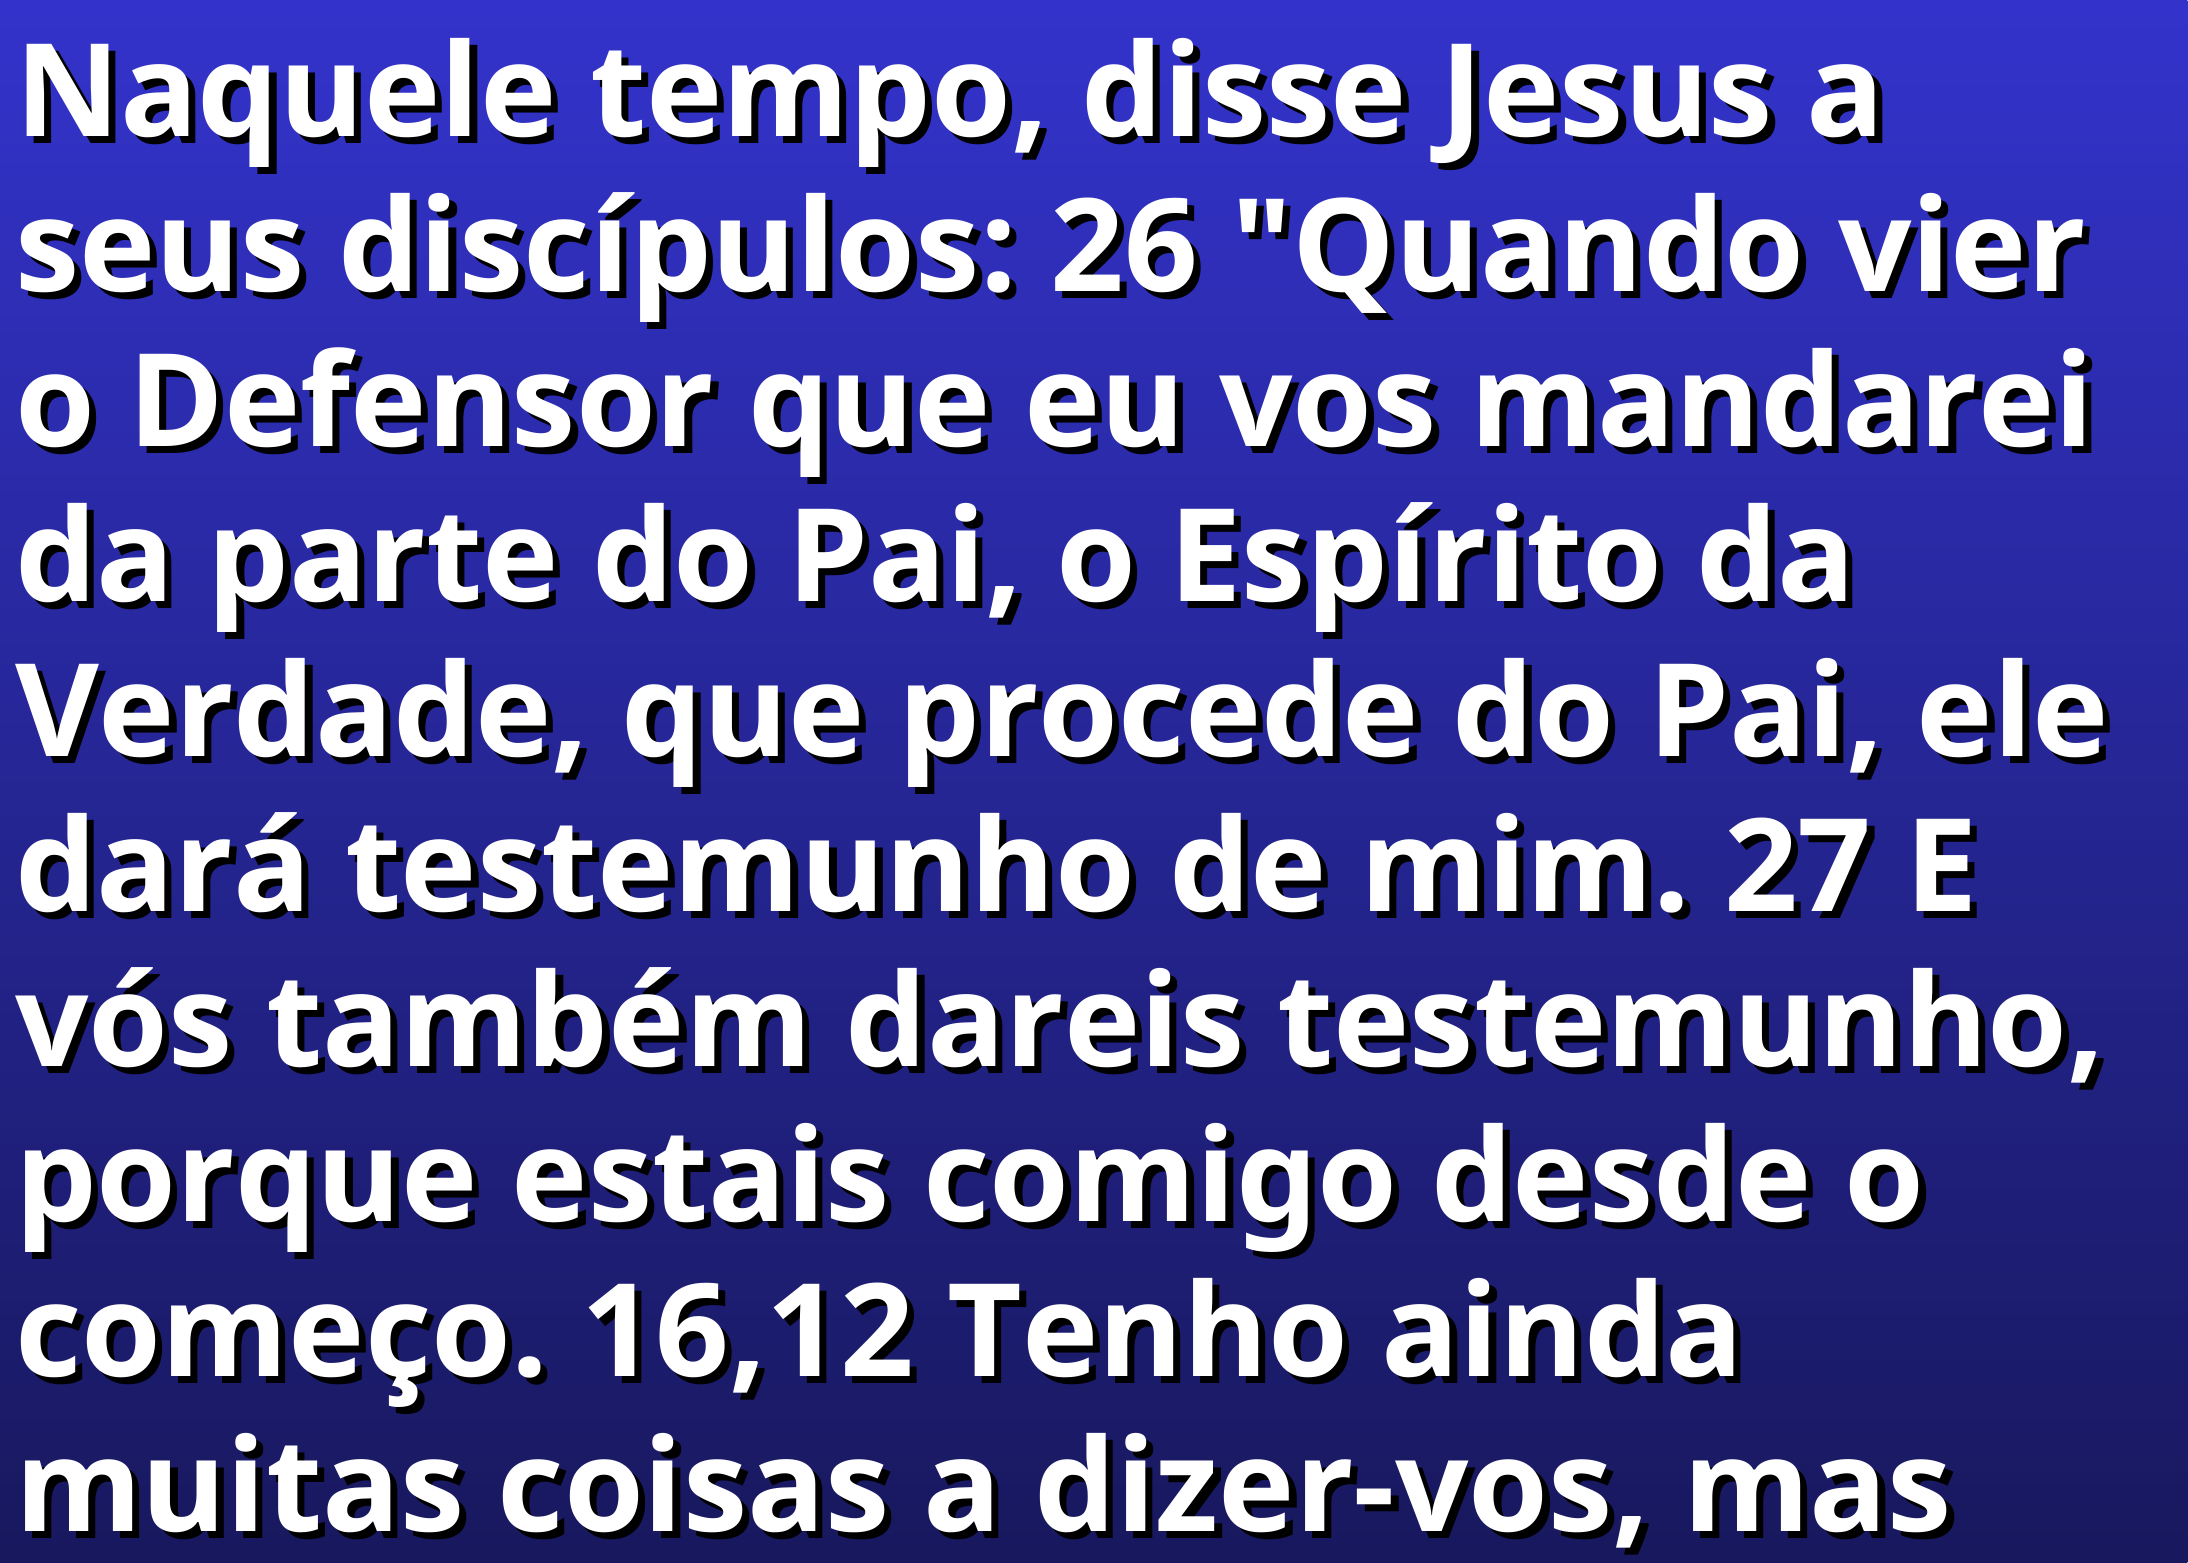

Naquele tempo, disse Jesus a seus discípulos: 26 "Quando vier o Defensor que eu vos mandarei da parte do Pai, o Espírito da Verdade, que procede do Pai, ele dará testemunho de mim. 27 E vós também dareis testemunho, porque estais comigo desde o começo. 16,12 Tenho ainda muitas coisas a dizer-vos, mas não sois capazes de as compreender agora. 13 Quando, porém, vier o Espírito da Verdade, ele vos conduzirá à plena verdade. Pois ele não falará por si mesmo, mas dirá tudo o que tiver ouvido; e até as coisas futuras vos anunciará. 14 Ele me glorificará, porque receberá do que é meu e vo-lo anunciará. 15 Tudo o que o Pai possui é meu. Por isso, eu disse: o que ele receberá e vos anunciará, é meu".